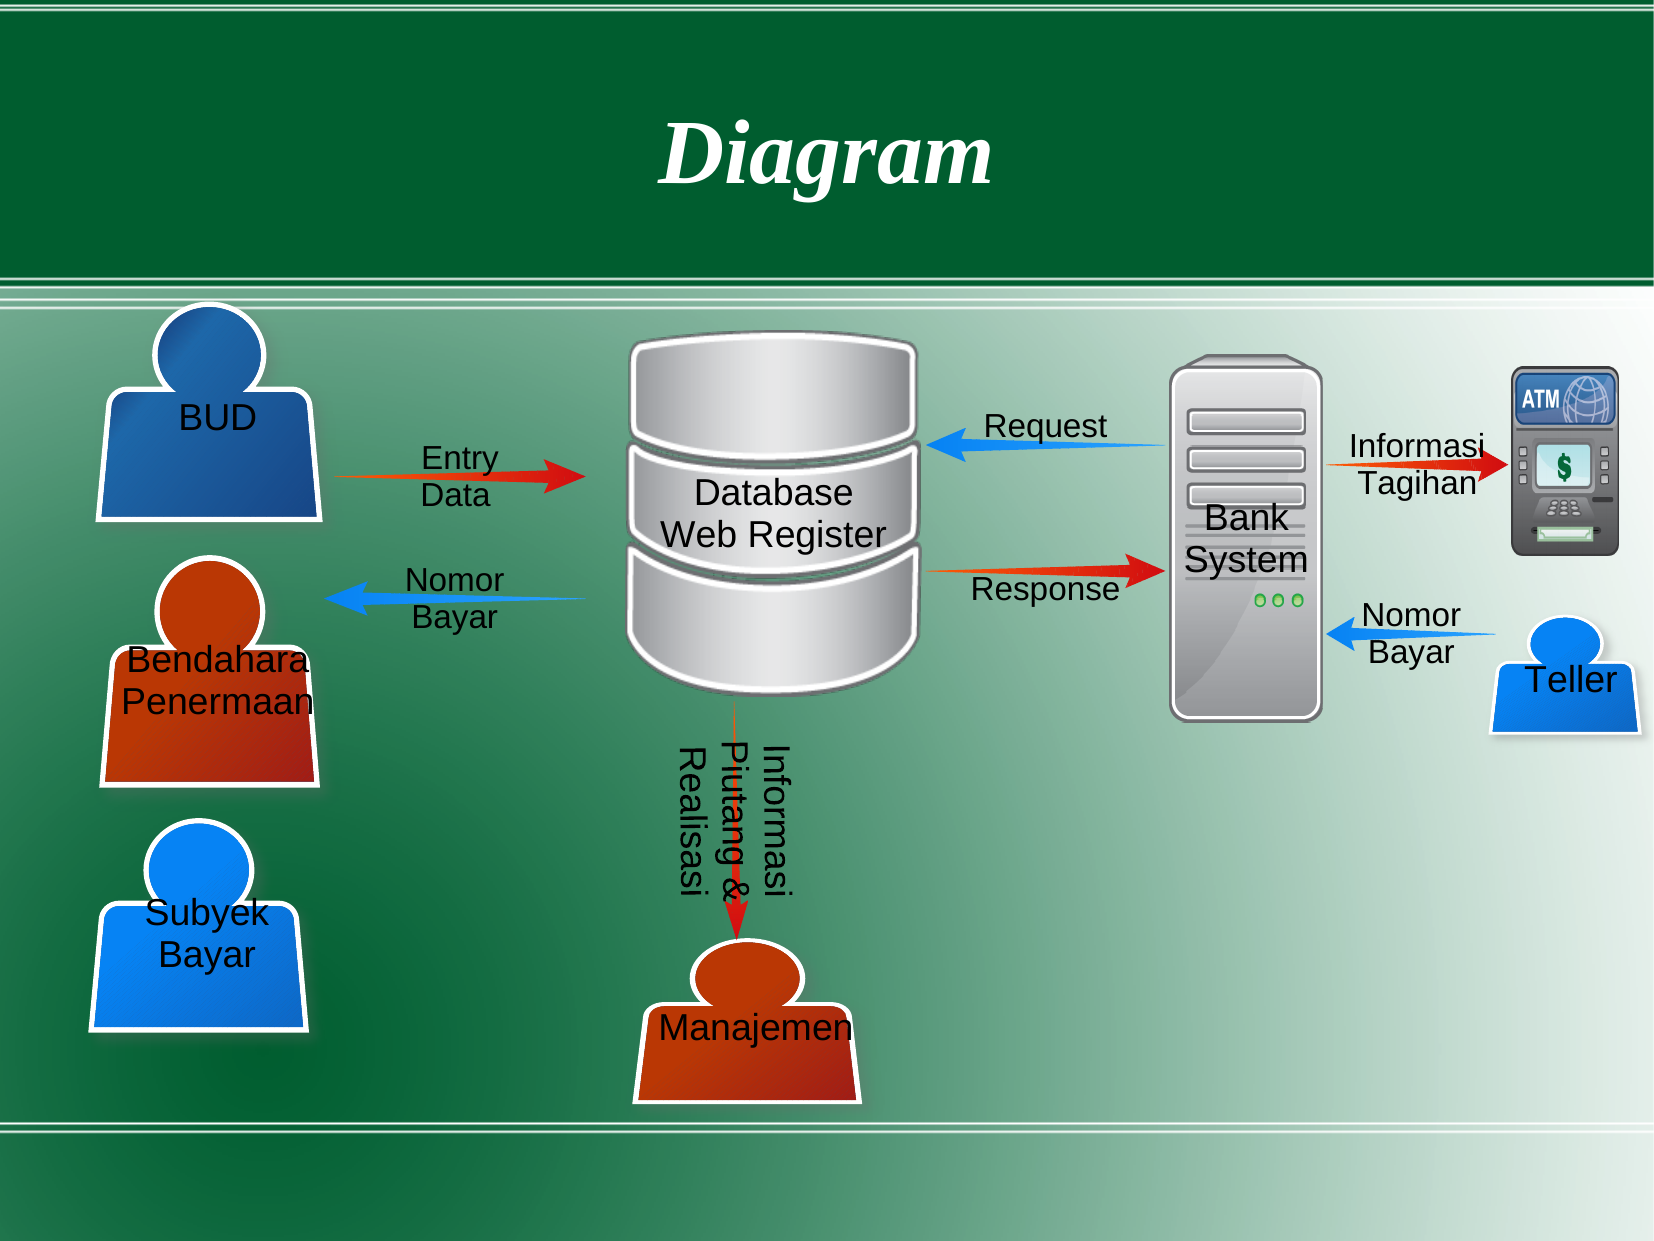

# Diagram
BUD
Database
Web Register
Bank
System
Request
Informasi
Tagihan
Entry
Data
Bendahara
Penermaan
Response
Nomor
Bayar
Teller
Nomor
Bayar
Subyek
Bayar
Informasi
Piutang &
Realisasi
Manajemen